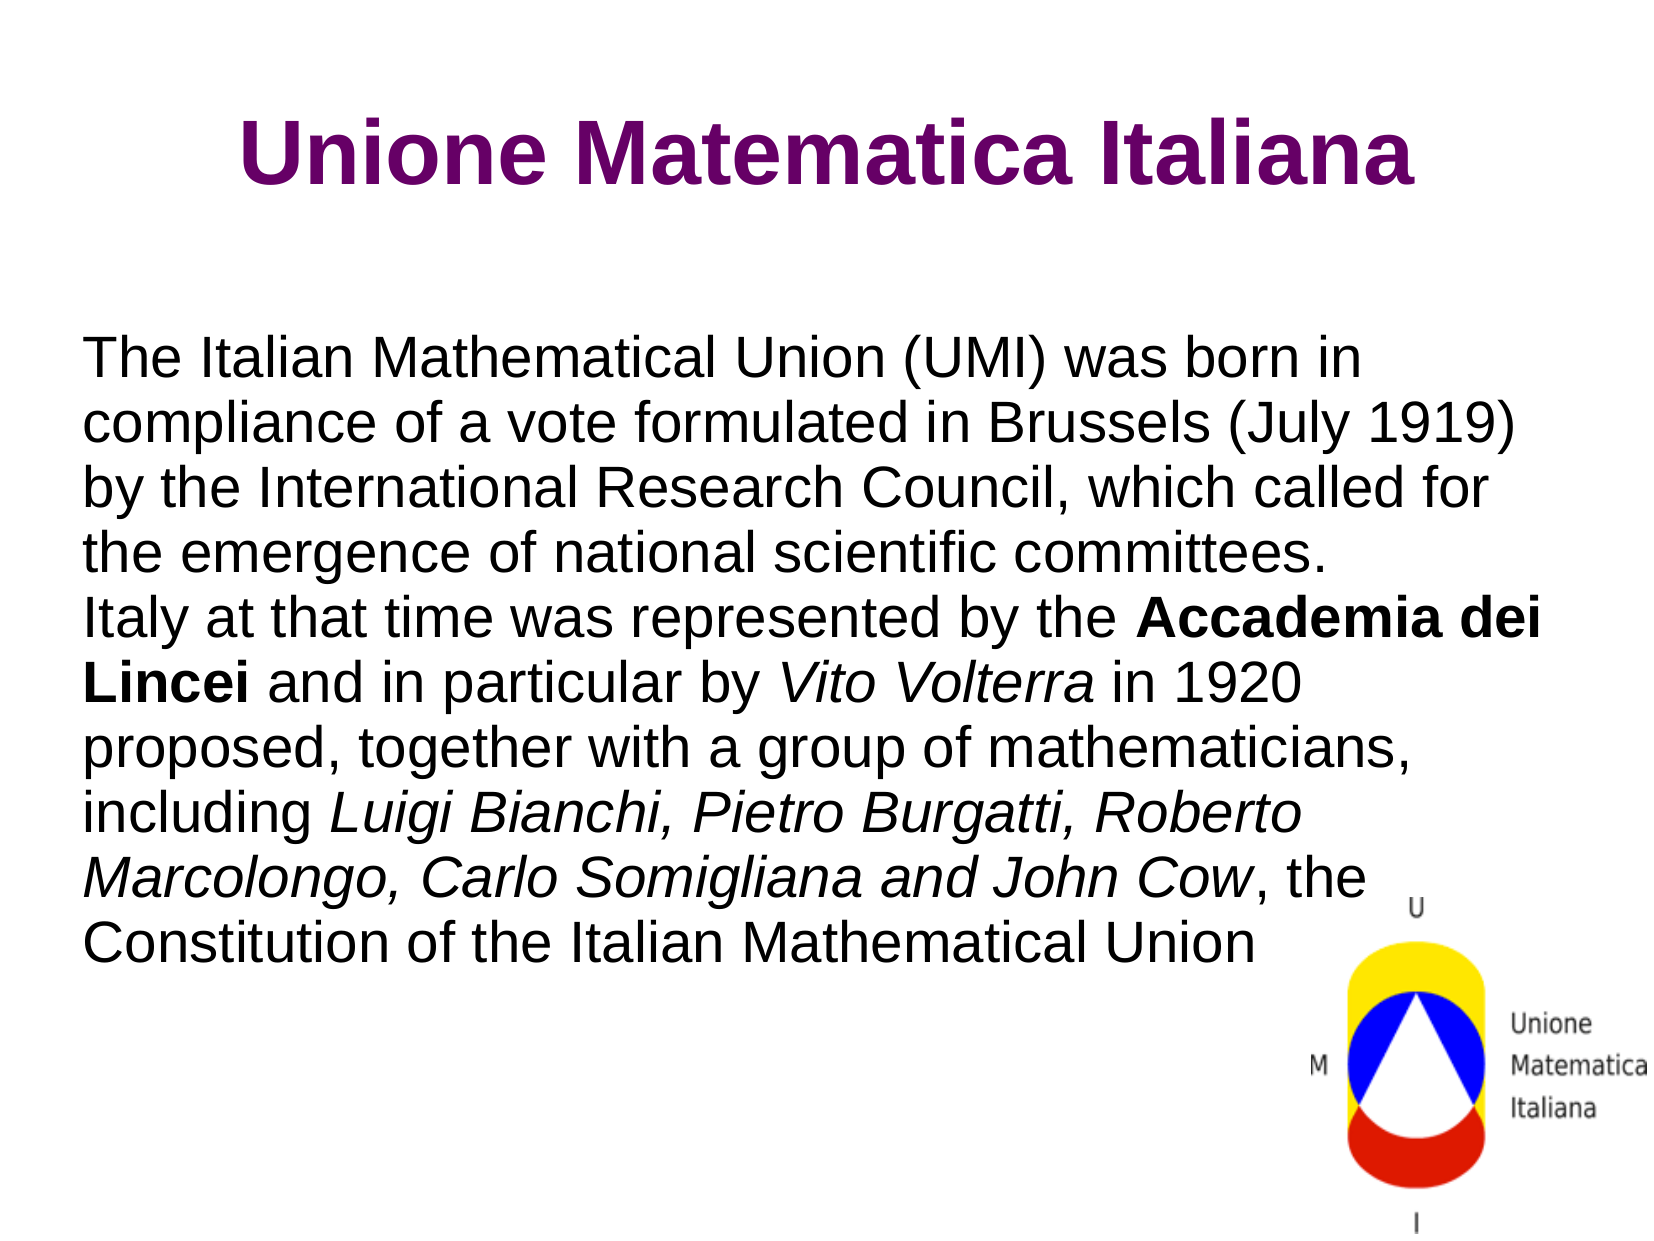

# Unione Matematica Italiana
The Italian Mathematical Union (UMI) was born in compliance of a vote formulated in Brussels (July 1919) by the International Research Council, which called for the emergence of national scientific committees.
Italy at that time was represented by the Accademia dei Lincei and in particular by Vito Volterra in 1920 proposed, together with a group of mathematicians, including Luigi Bianchi, Pietro Burgatti, Roberto Marcolongo, Carlo Somigliana and John Cow, the Constitution of the Italian Mathematical Union